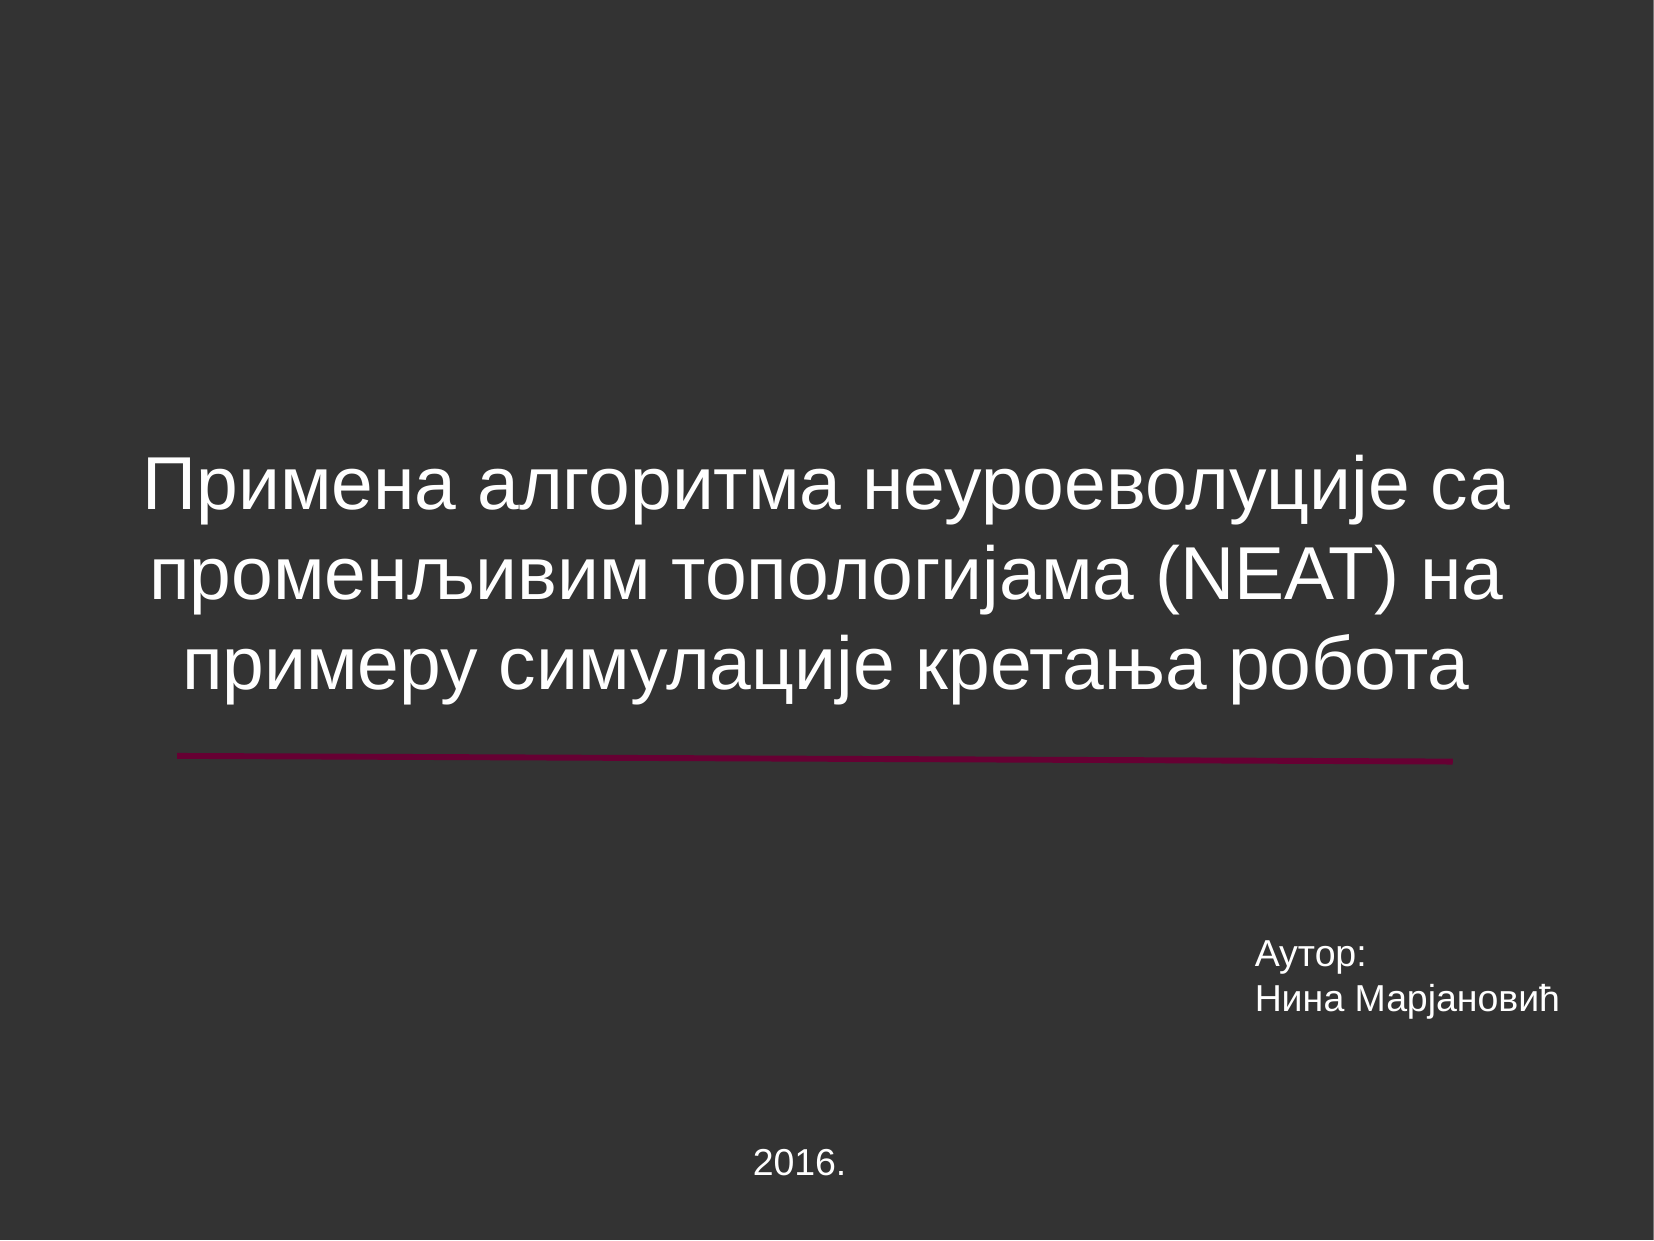

Примена алгоритма неуроеволуције са променљивим топологијама (NEAT) на примеру симулације кретања робота
Аутор:
Нина Марјановић
										2016.